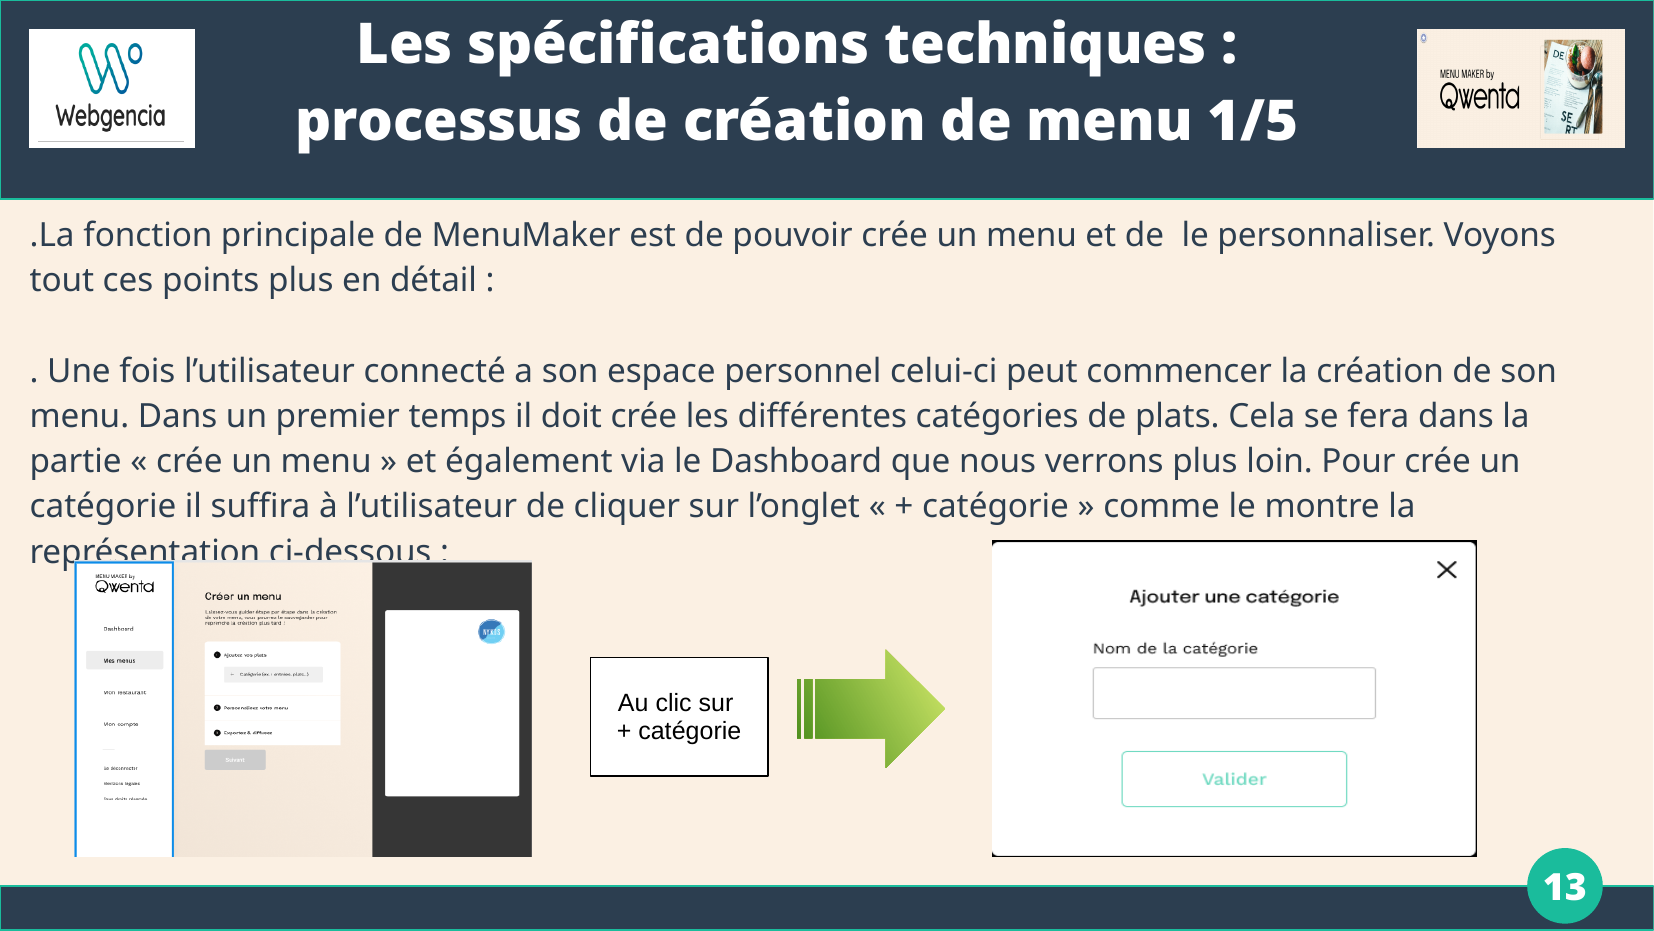

# Les spécifications techniques : processus de création de menu 1/5
.La fonction principale de MenuMaker est de pouvoir crée un menu et de le personnaliser. Voyons tout ces points plus en détail :
. Une fois l’utilisateur connecté a son espace personnel celui-ci peut commencer la création de son menu. Dans un premier temps il doit crée les différentes catégories de plats. Cela se fera dans la partie « crée un menu » et également via le Dashboard que nous verrons plus loin. Pour crée un catégorie il suffira à l’utilisateur de cliquer sur l’onglet « + catégorie » comme le montre la représentation ci-dessous :
Au clic sur
+ catégorie
13